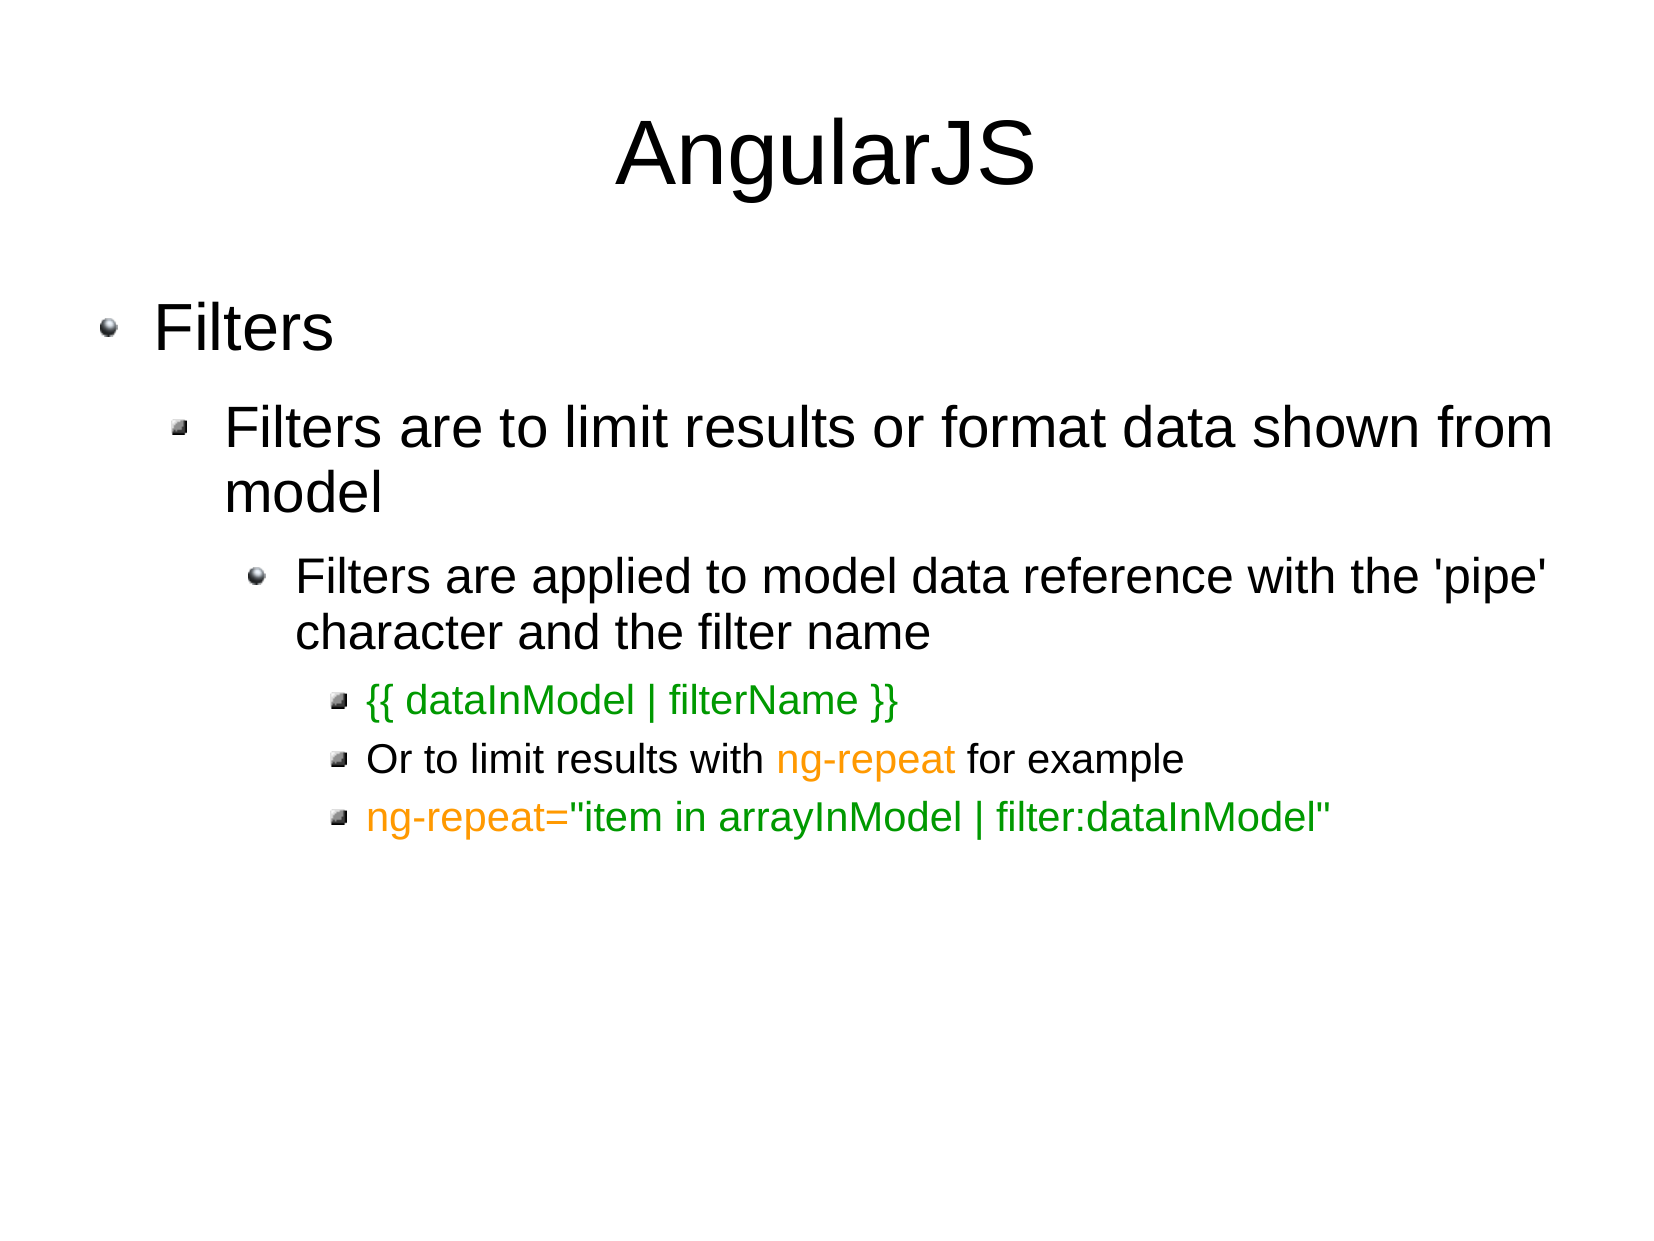

# AngularJS
Filters
Filters are to limit results or format data shown from model
Filters are applied to model data reference with the 'pipe' character and the filter name
{{ dataInModel | filterName }}
Or to limit results with ng-repeat for example
ng-repeat="item in arrayInModel | filter:dataInModel"